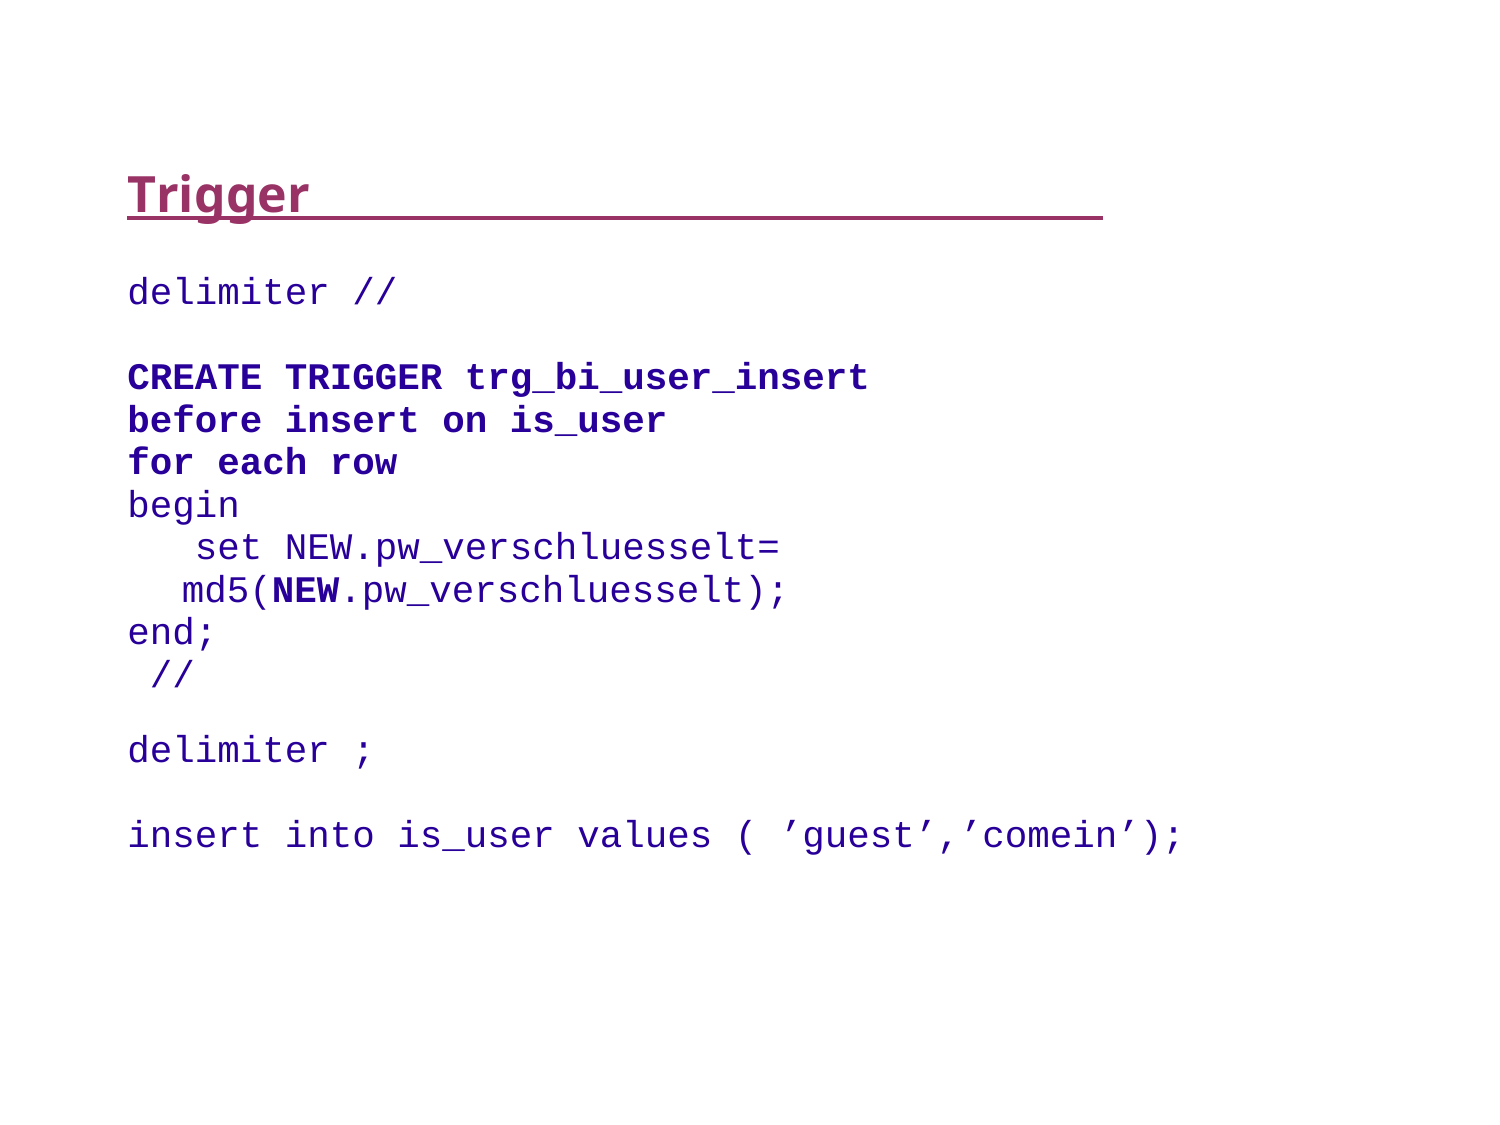

# Trigger
delimiter //
CREATE TRIGGER trg_bi_user_insert
before insert on is_user
for each row
begin
 set NEW.pw_verschluesselt= md5(NEW.pw_verschluesselt);
end;
 //
delimiter ;
insert into is_user values ( ’guest’,’comein’);